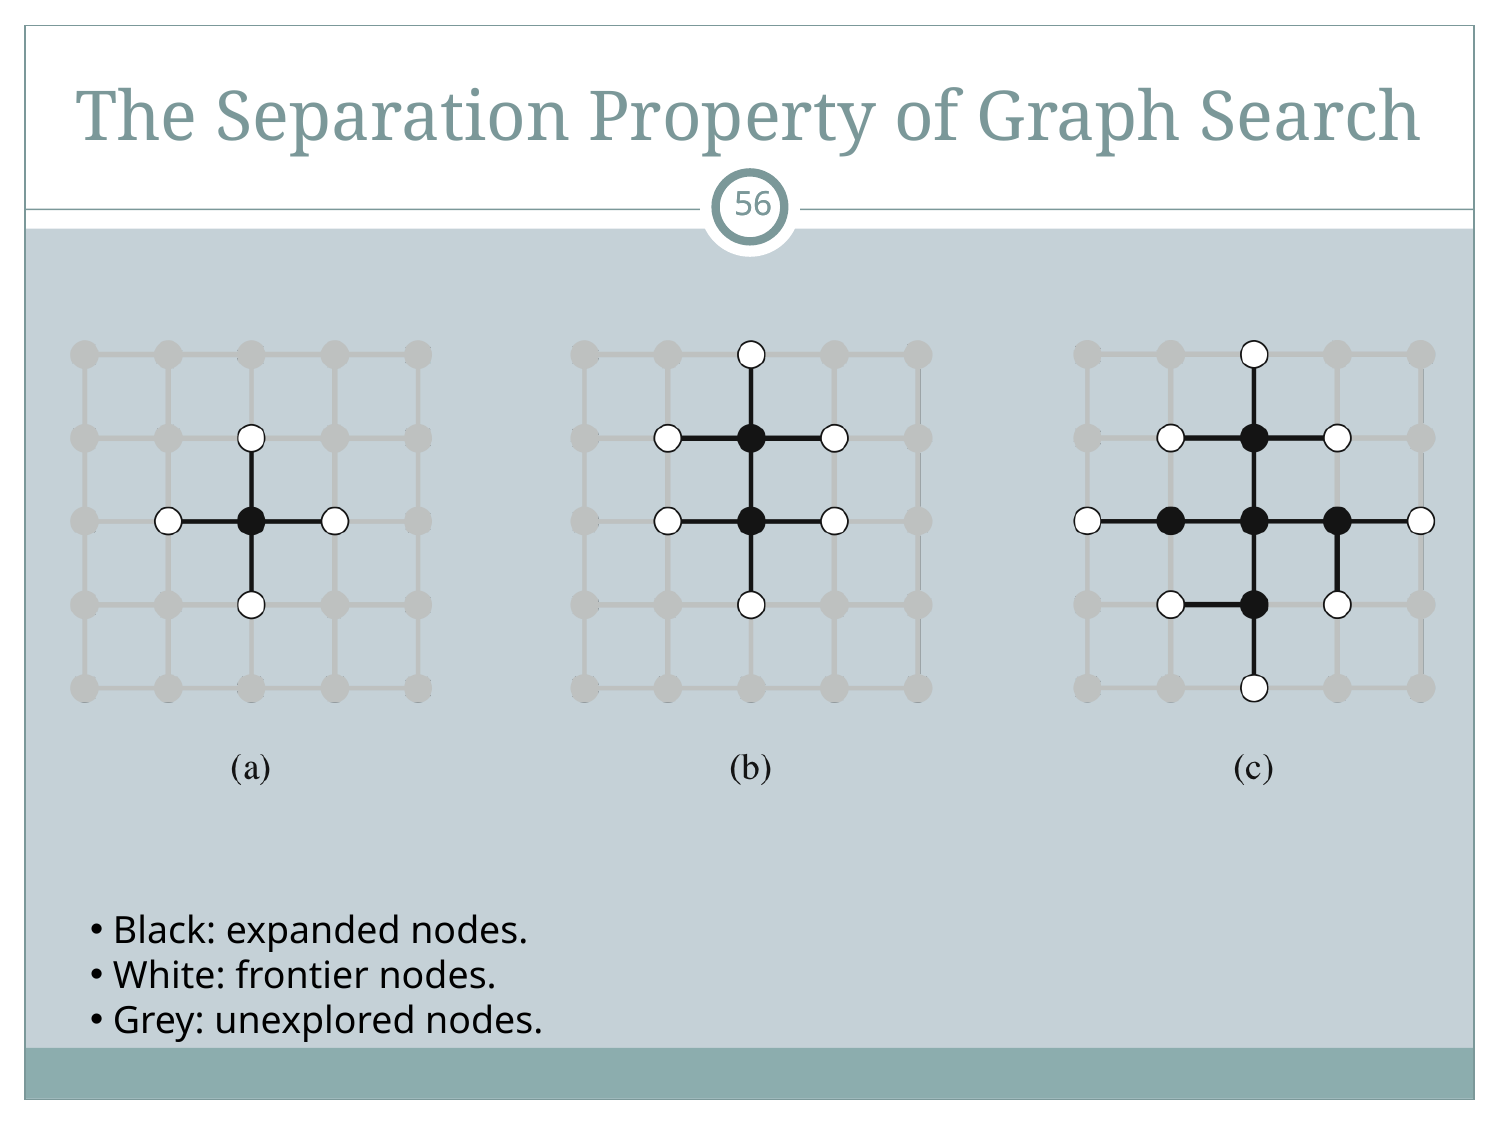

# The Separation Property of Graph Search
 Black: expanded nodes.
 White: frontier nodes.
 Grey: unexplored nodes.